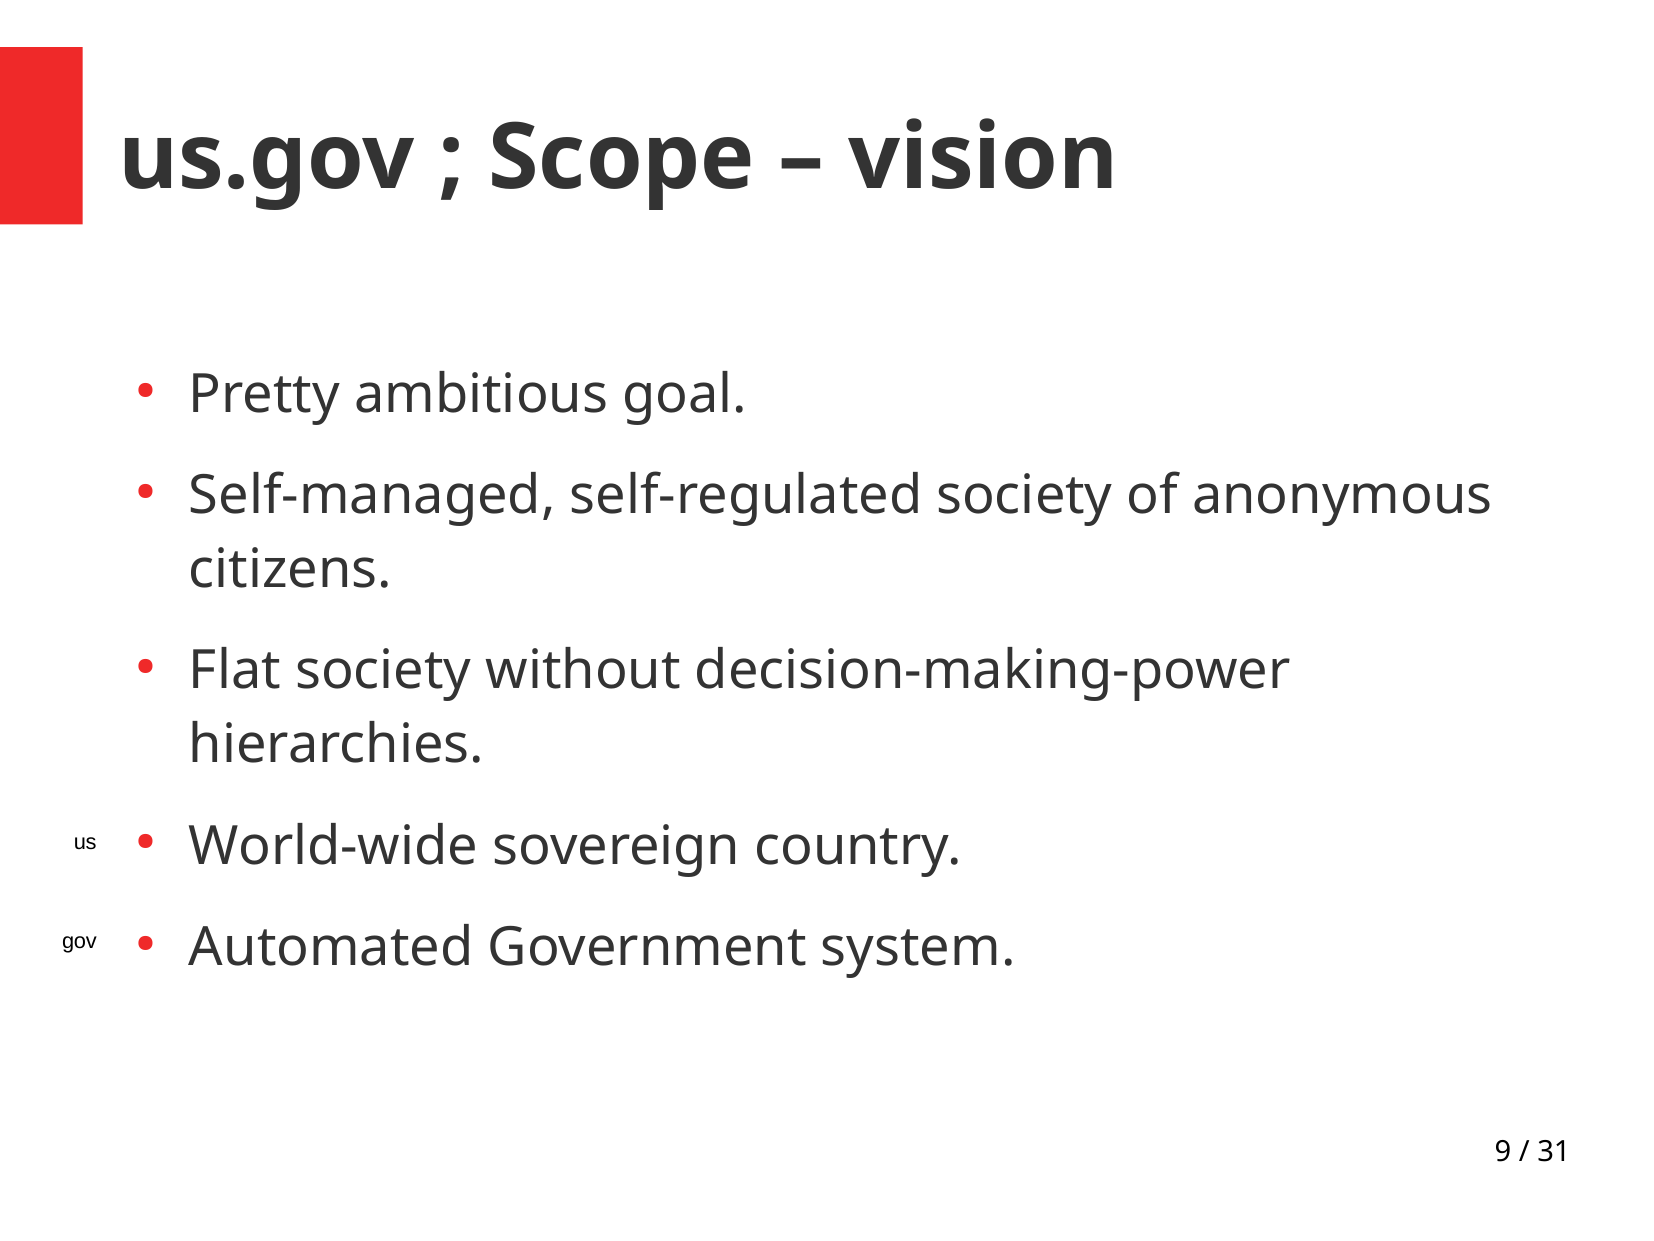

# us.gov ; Scope – vision
Pretty ambitious goal.
Self-managed, self-regulated society of anonymous citizens.
Flat society without decision-making-power hierarchies.
World-wide sovereign country.
Automated Government system.
us
gov
9